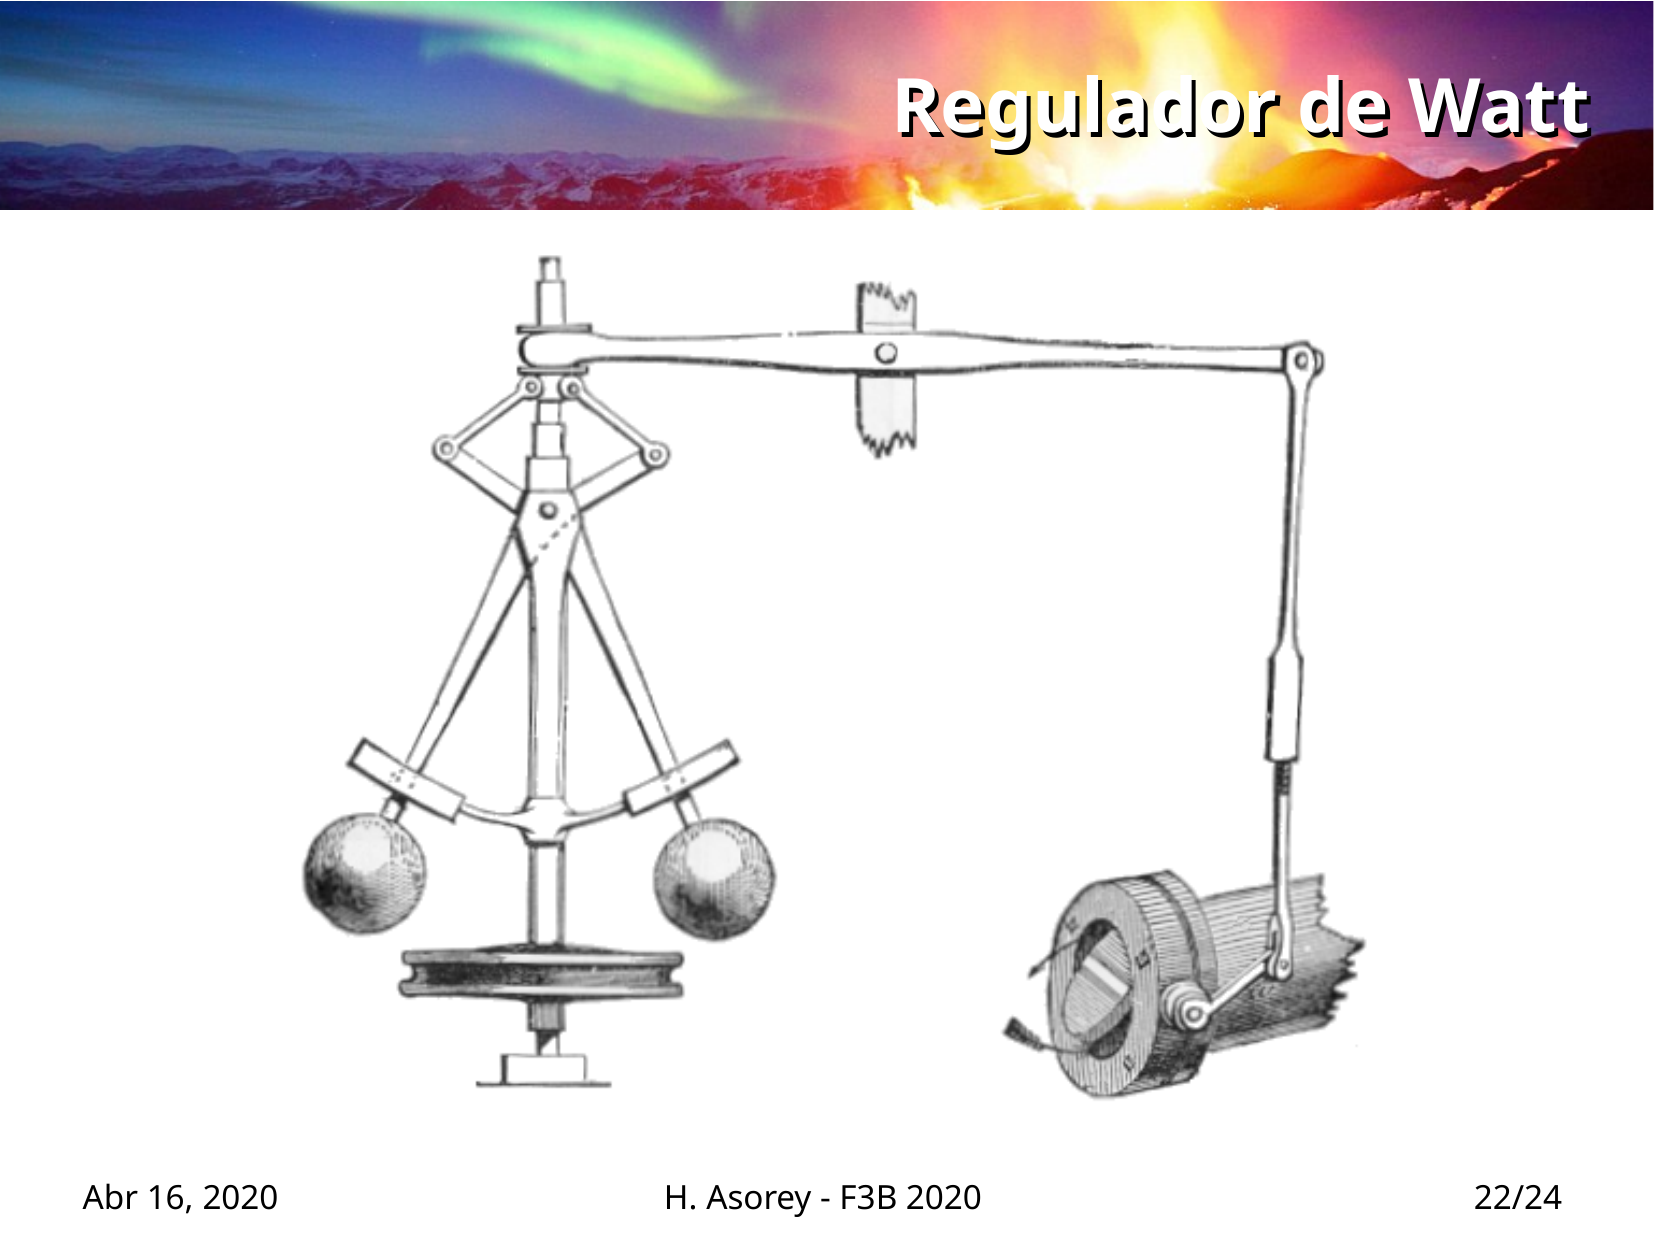

# Regulador de Watt
Abr 16, 2020
H. Asorey - F3B 2020
22